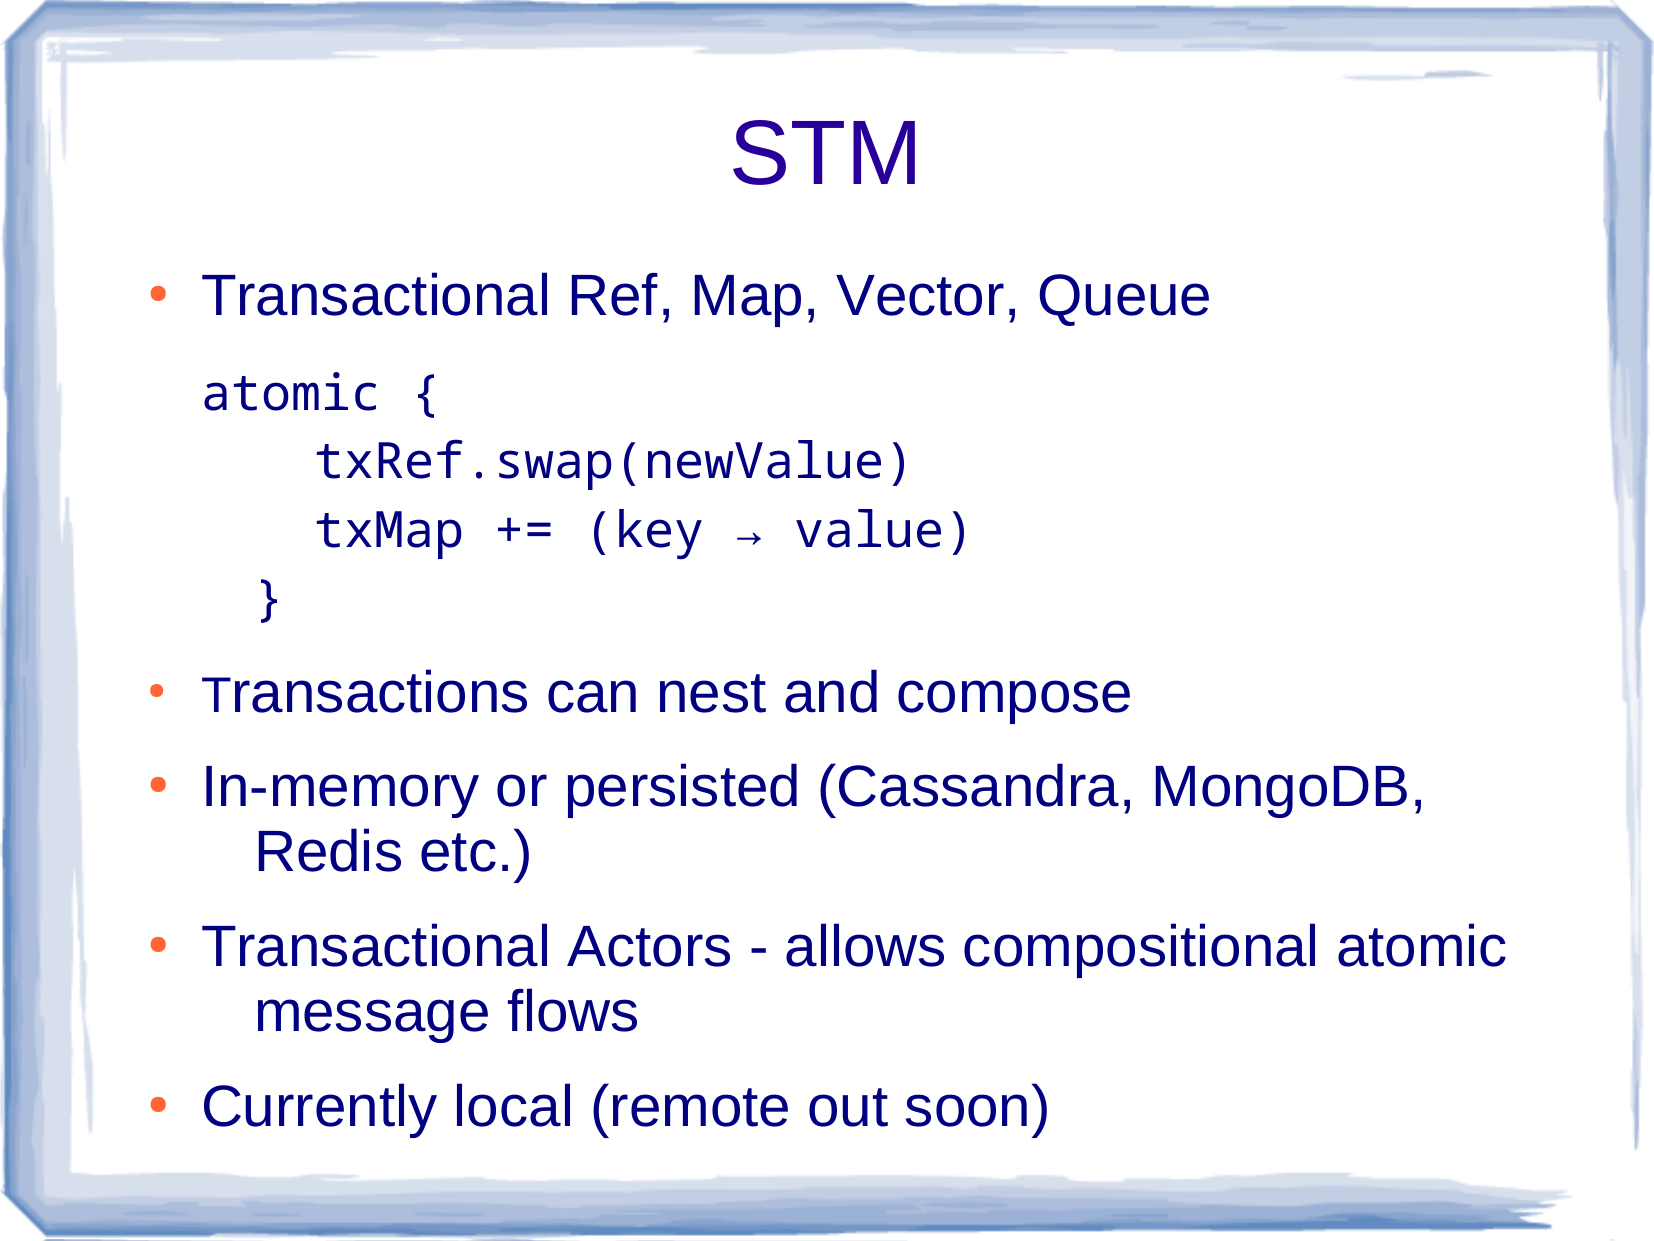

# STM
Transactional Ref, Map, Vector, Queue
atomic {
 txRef.swap(newValue)
 txMap += (key → value)
}
Transactions can nest and compose
In-memory or persisted (Cassandra, MongoDB, Redis etc.)
Transactional Actors - allows compositional atomic message flows
Currently local (remote out soon)